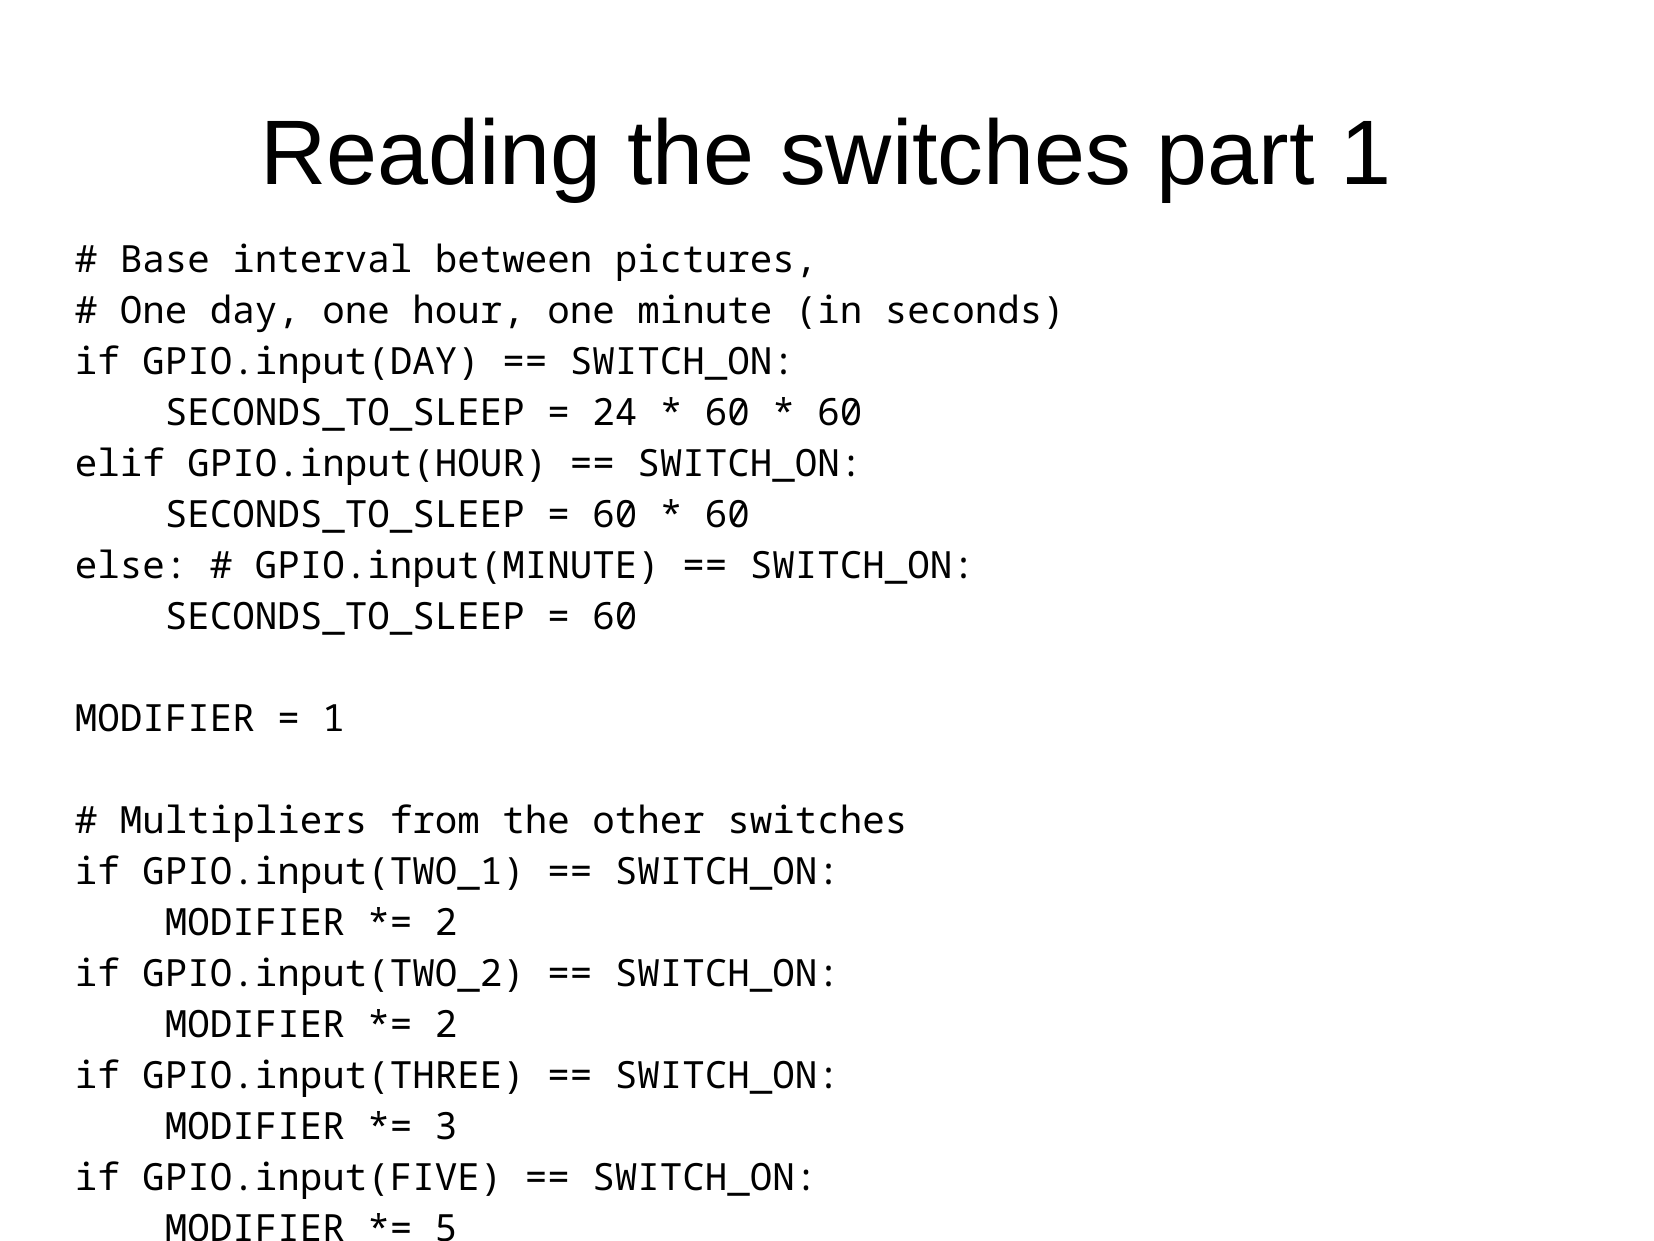

# Reading the switches part 1
# Base interval between pictures,
# One day, one hour, one minute (in seconds)
if GPIO.input(DAY) == SWITCH_ON:
 SECONDS_TO_SLEEP = 24 * 60 * 60
elif GPIO.input(HOUR) == SWITCH_ON:
 SECONDS_TO_SLEEP = 60 * 60
else: # GPIO.input(MINUTE) == SWITCH_ON:
 SECONDS_TO_SLEEP = 60
MODIFIER = 1
# Multipliers from the other switches
if GPIO.input(TWO_1) == SWITCH_ON:
 MODIFIER *= 2
if GPIO.input(TWO_2) == SWITCH_ON:
 MODIFIER *= 2
if GPIO.input(THREE) == SWITCH_ON:
 MODIFIER *= 3
if GPIO.input(FIVE) == SWITCH_ON:
 MODIFIER *= 5